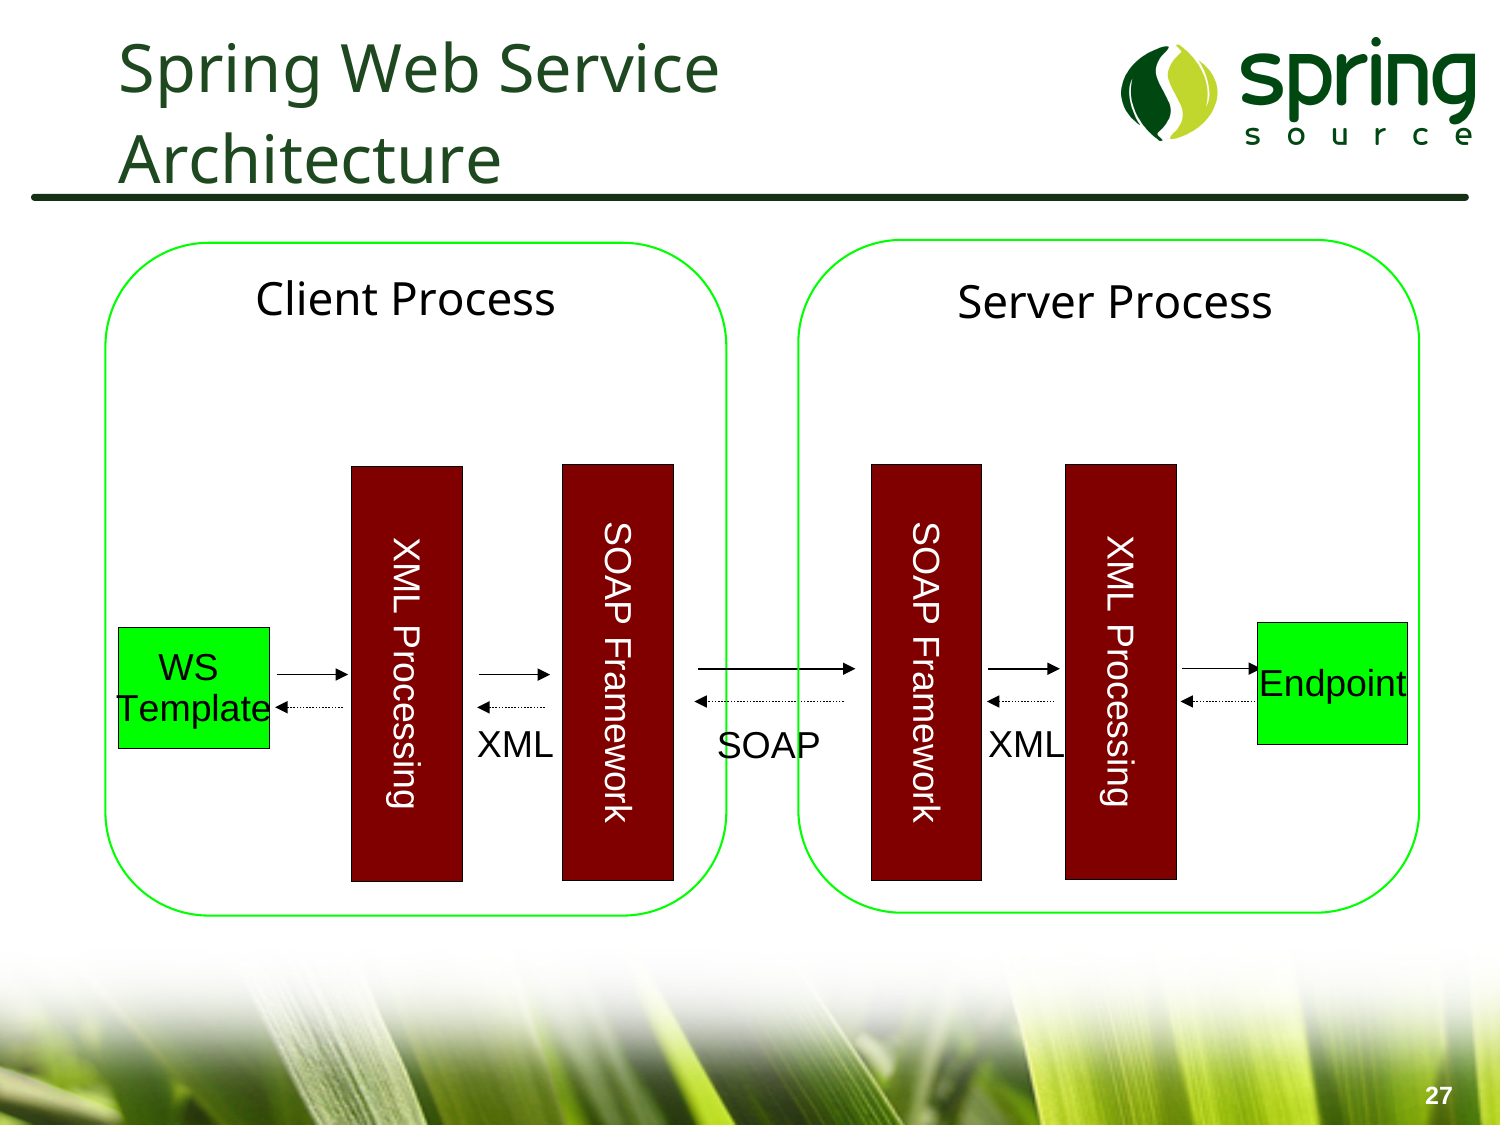

# Spring Web Service Architecture
Client Process
Server Process
XML Processing
SOAP Framework
SOAP Framework
XML Processing
Endpoint
WS
Template
XML
XML
SOAP